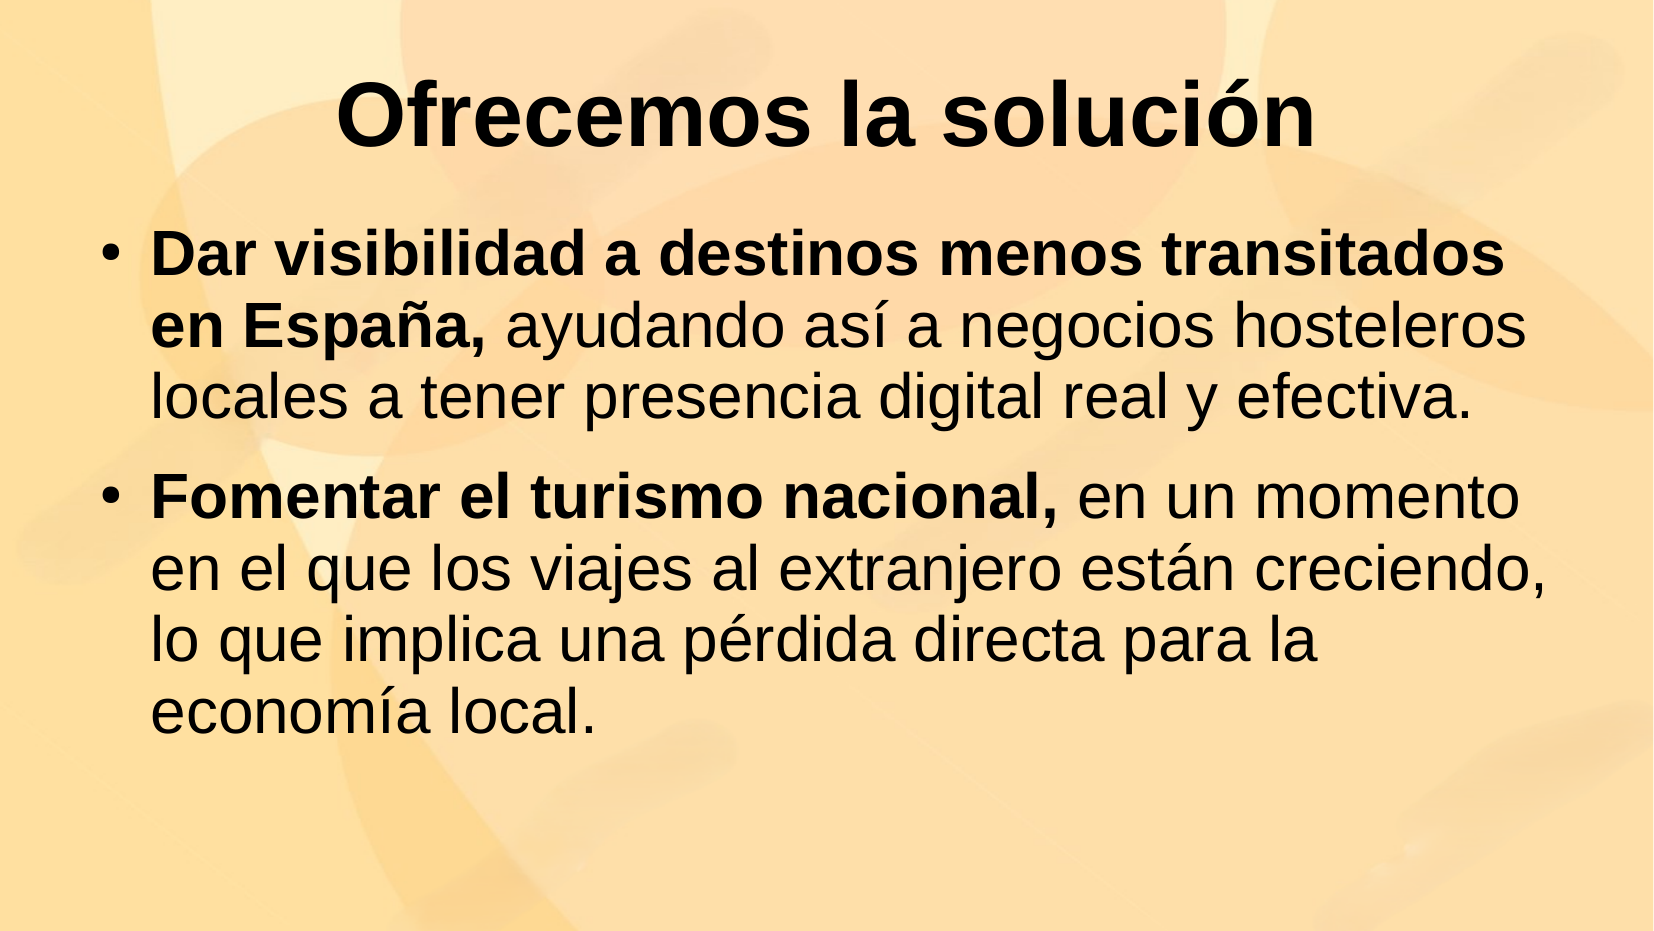

# Ofrecemos la solución
Dar visibilidad a destinos menos transitados en España, ayudando así a negocios hosteleros locales a tener presencia digital real y efectiva.
Fomentar el turismo nacional, en un momento en el que los viajes al extranjero están creciendo, lo que implica una pérdida directa para la economía local.